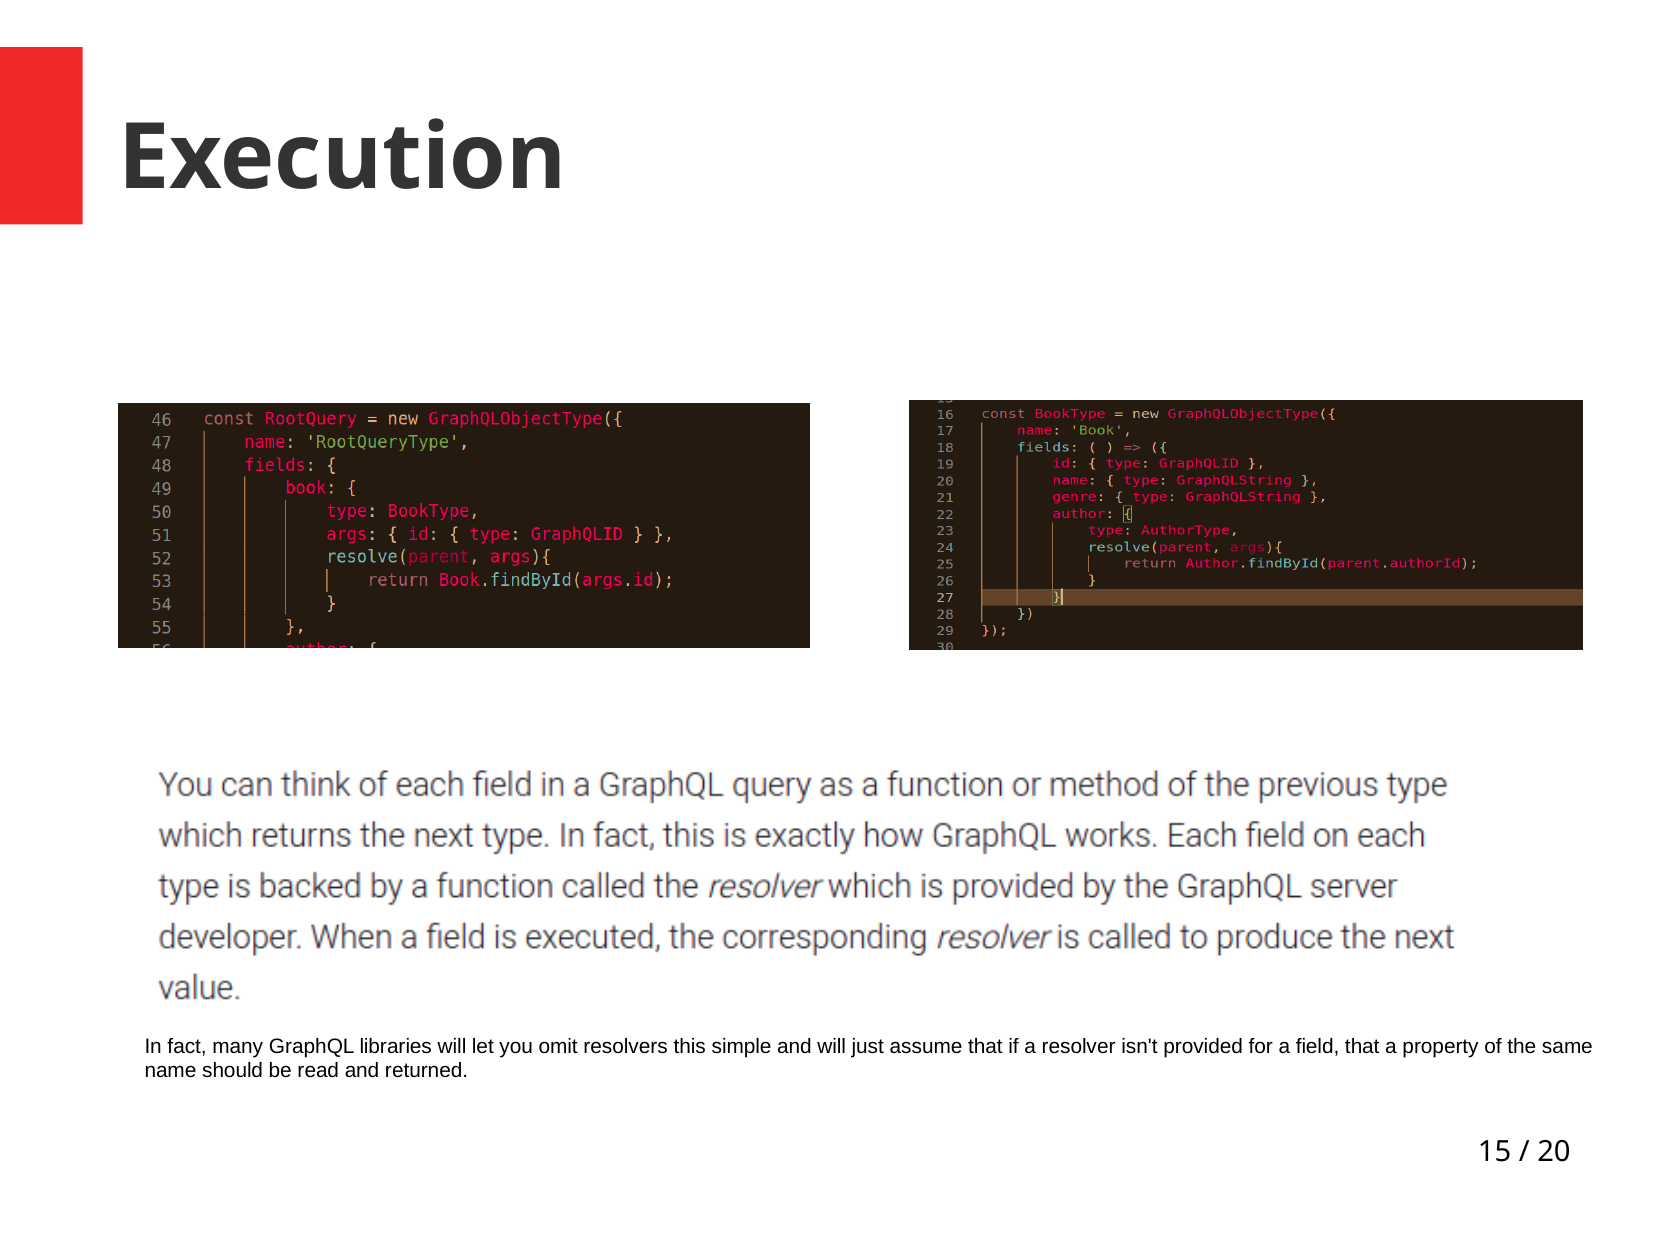

# Execution
In fact, many GraphQL libraries will let you omit resolvers this simple and will just assume that if a resolver isn't provided for a field, that a property of the same name should be read and returned.
15